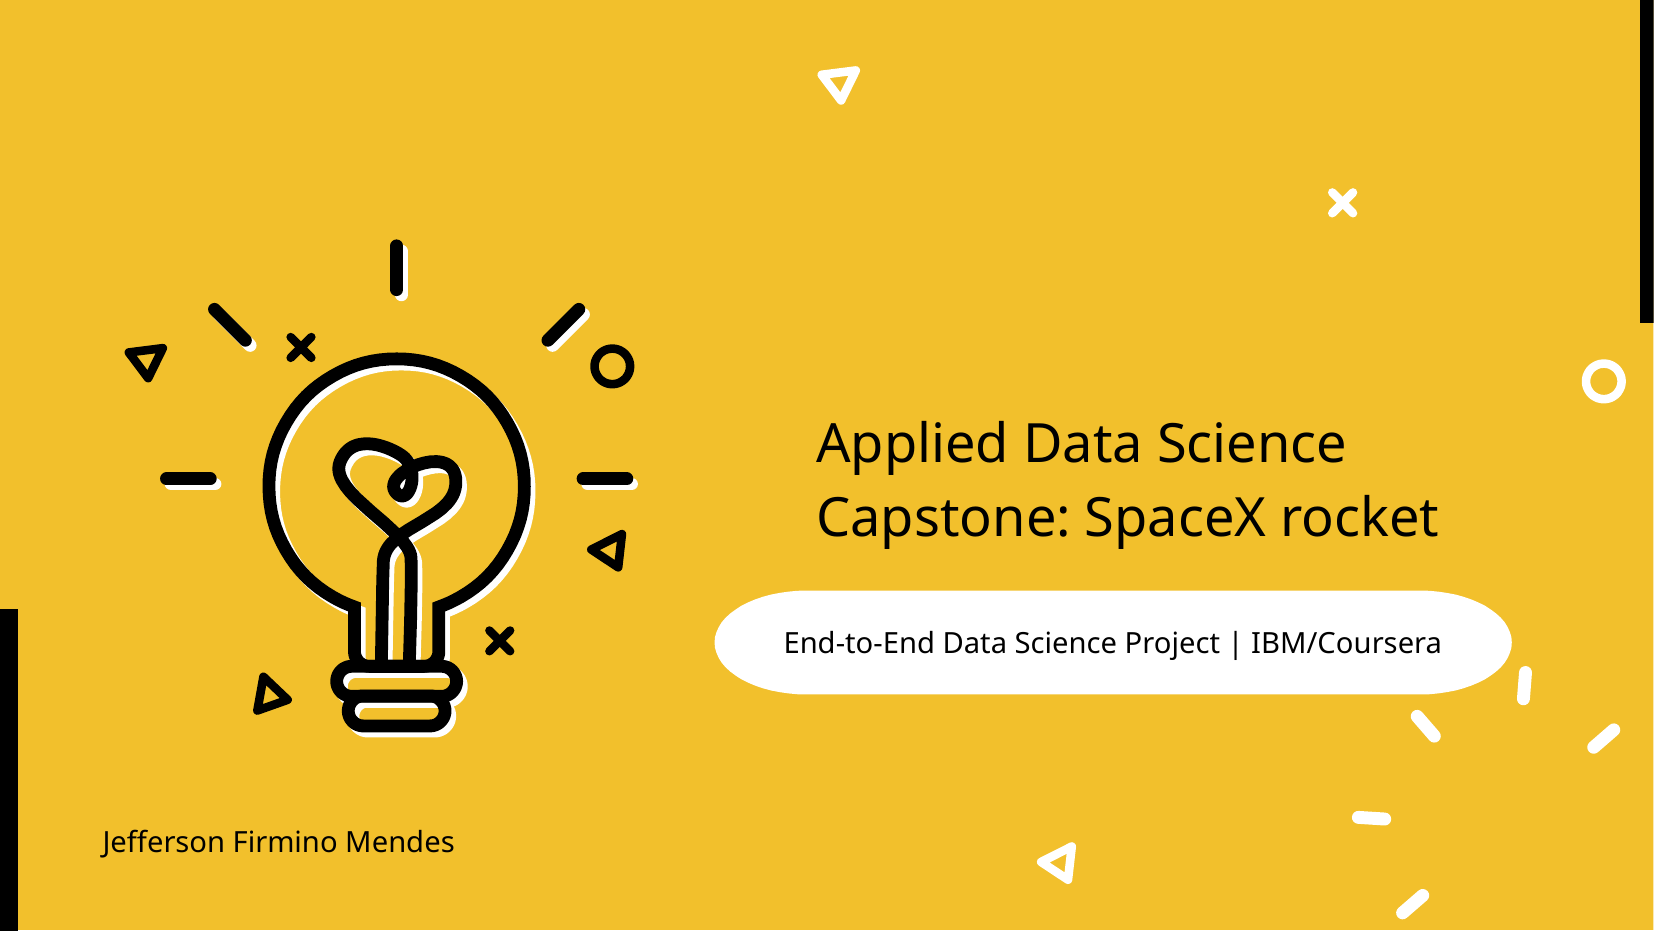

# Applied Data Science Capstone: SpaceX rocket
End-to-End Data Science Project | IBM/Coursera
Jefferson Firmino Mendes